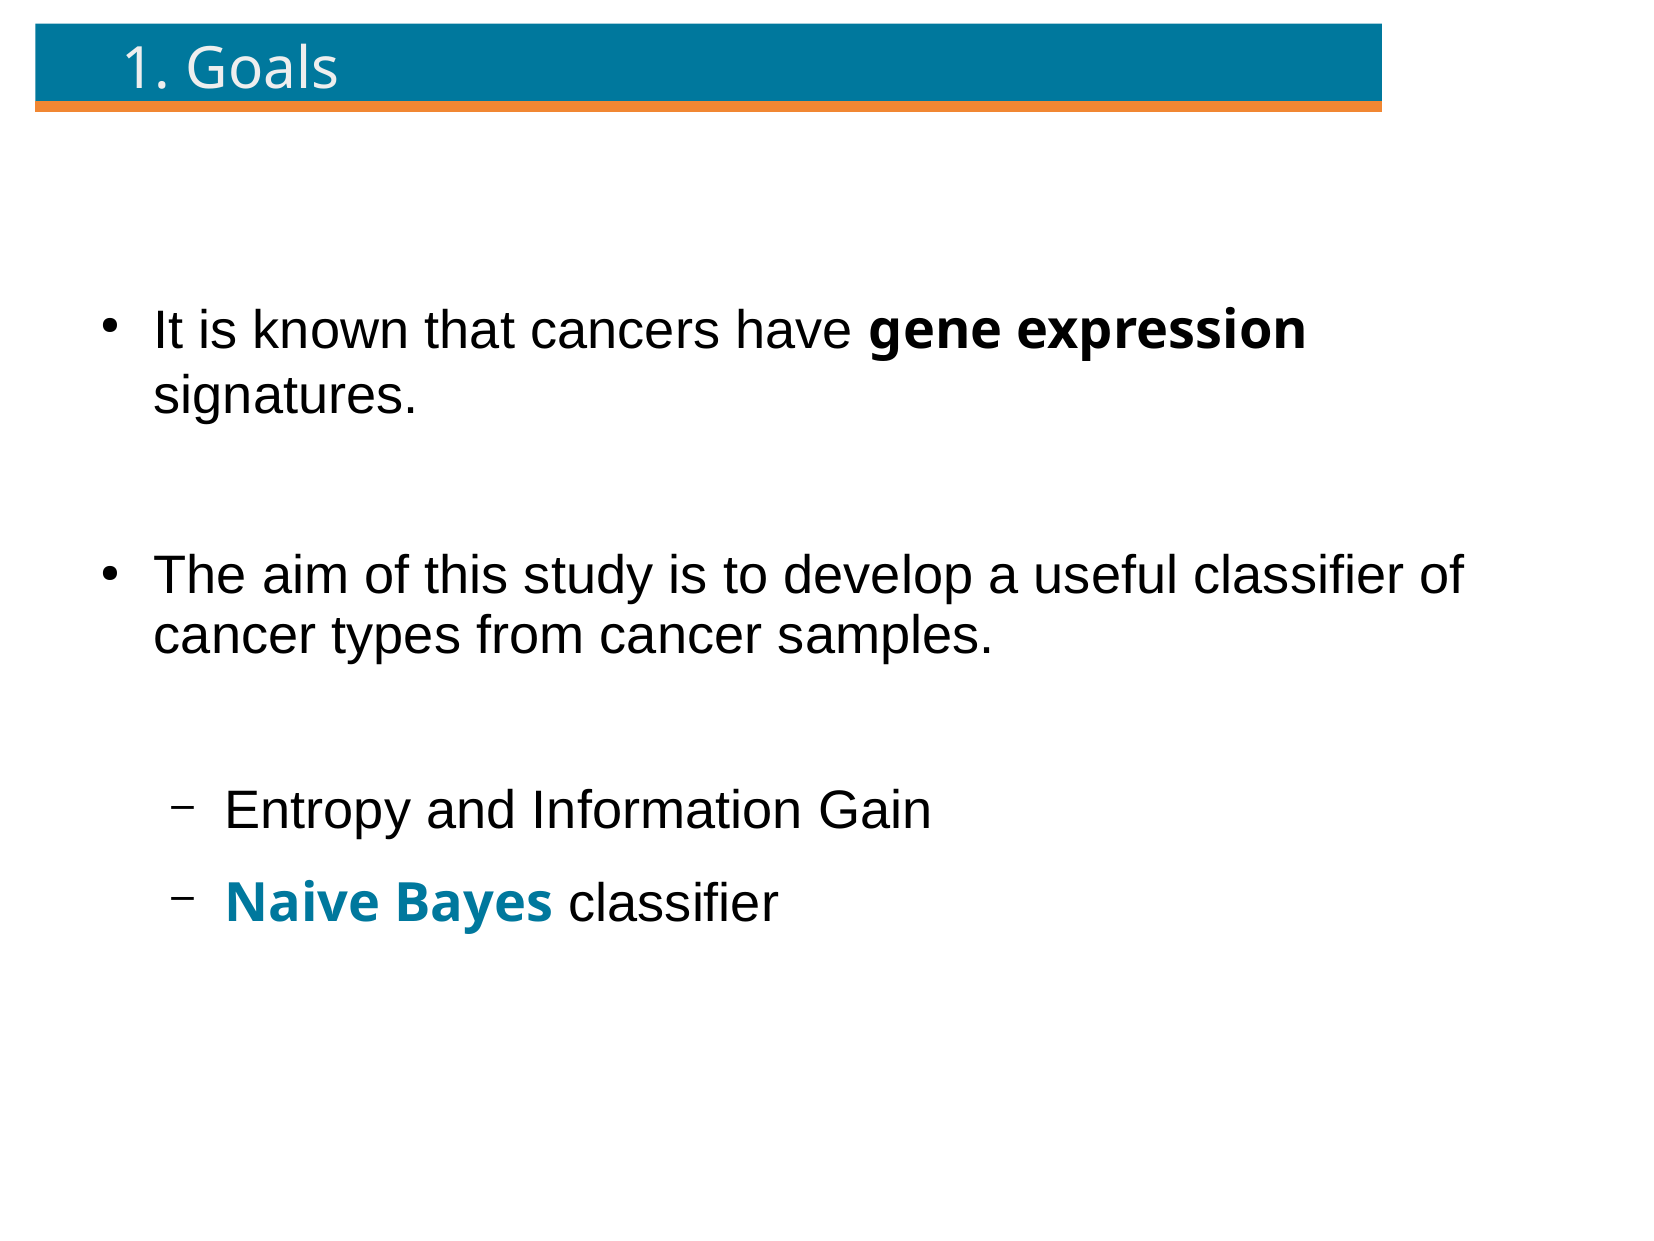

1. Goals
# It is known that cancers have gene expression signatures.
The aim of this study is to develop a useful classifier of cancer types from cancer samples.
Entropy and Information Gain
Naive Bayes classifier